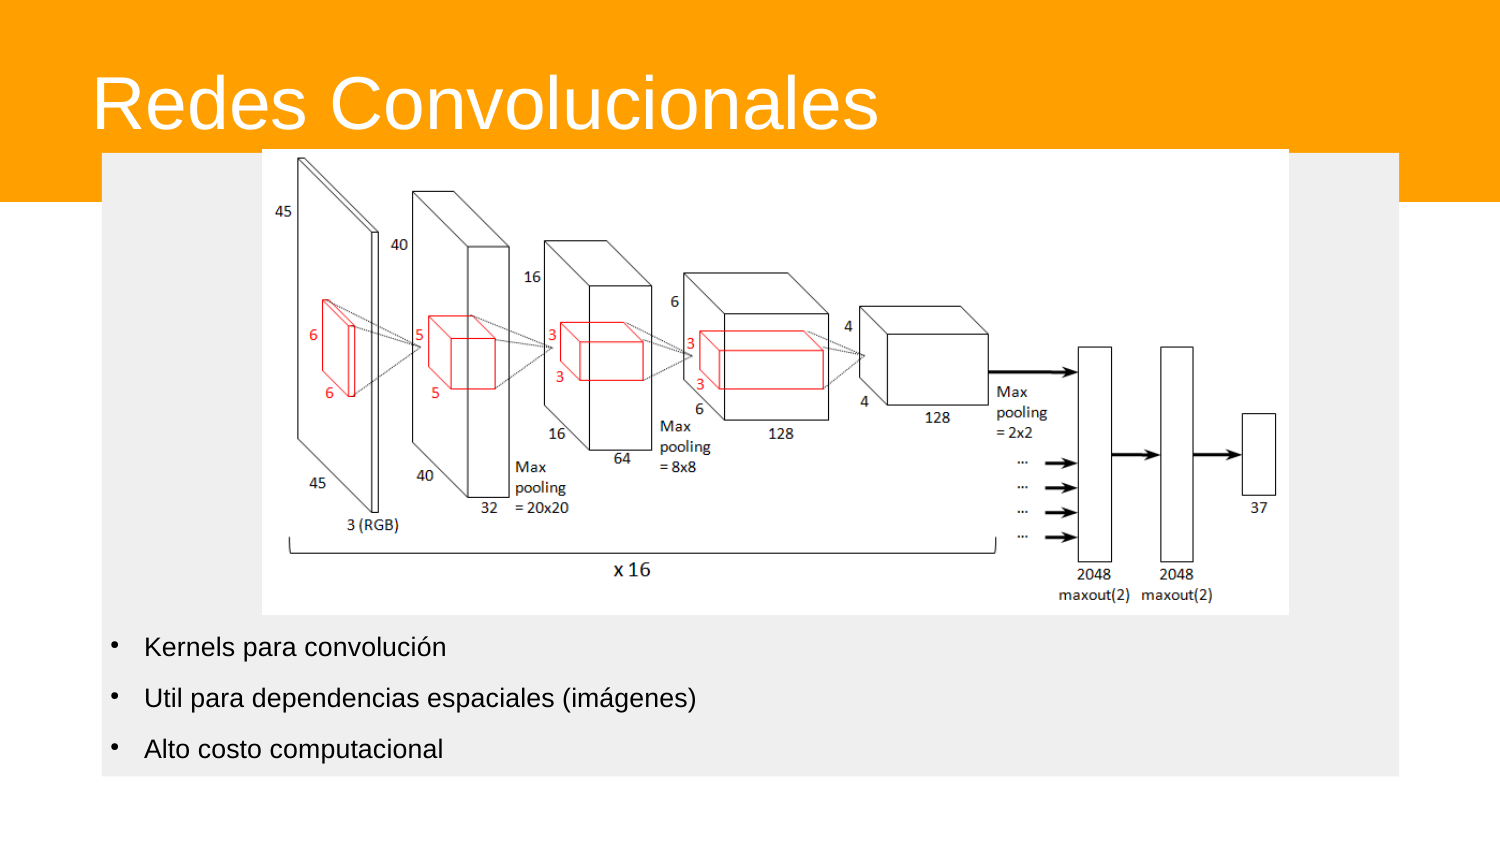

# Redes Convolucionales
Kernels para convolución
Util para dependencias espaciales (imágenes)
Alto costo computacional